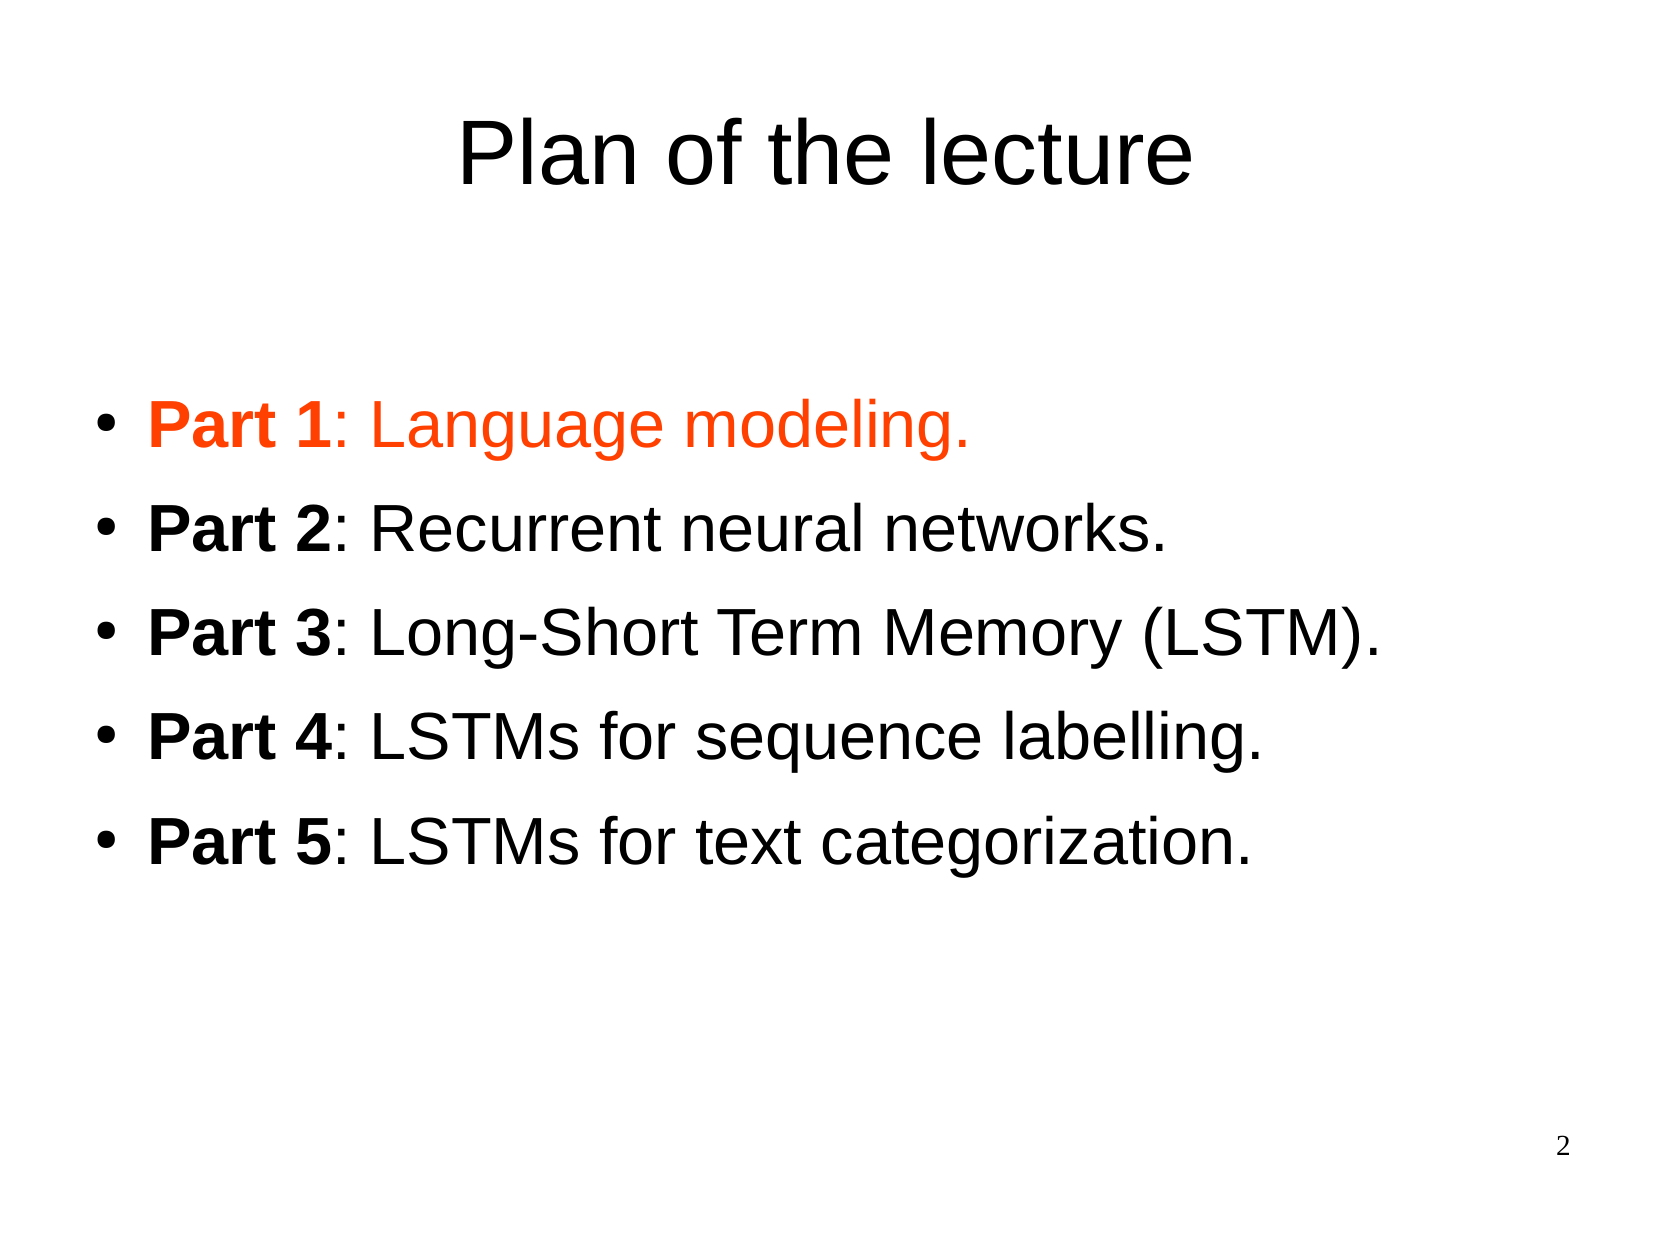

# Plan of the lecture
Part 1: Language modeling.
Part 2: Recurrent neural networks.
Part 3: Long-Short Term Memory (LSTM).
Part 4: LSTMs for sequence labelling.
Part 5: LSTMs for text categorization.
2